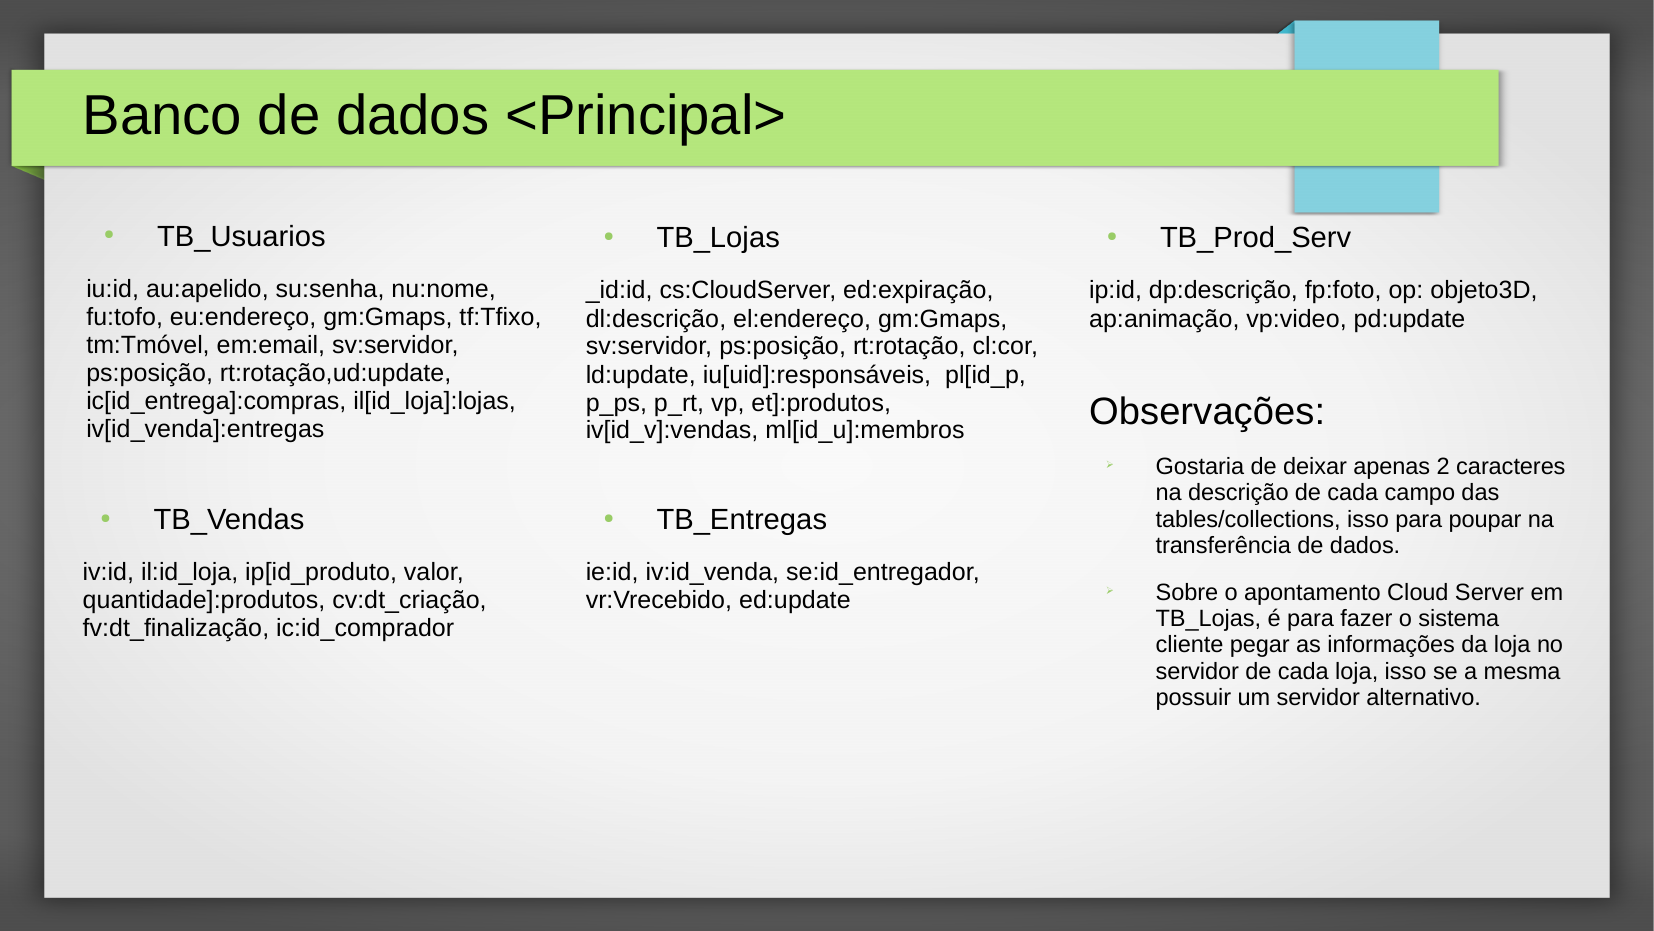

# Banco de dados <Principal>
TB_Usuarios
iu:id, au:apelido, su:senha, nu:nome, fu:tofo, eu:endereço, gm:Gmaps, tf:Tfixo, tm:Tmóvel, em:email, sv:servidor, ps:posição, rt:rotação,ud:update, ic[id_entrega]:compras, il[id_loja]:lojas, iv[id_venda]:entregas
TB_Lojas
_id:id, cs:CloudServer, ed:expiração, dl:descrição, el:endereço, gm:Gmaps, sv:servidor, ps:posição, rt:rotação, cl:cor, ld:update, iu[uid]:responsáveis, pl[id_p, p_ps, p_rt, vp, et]:produtos, iv[id_v]:vendas, ml[id_u]:membros
TB_Prod_Serv
ip:id, dp:descrição, fp:foto, op: objeto3D, ap:animação, vp:video, pd:update
Observações:
Gostaria de deixar apenas 2 caracteres na descrição de cada campo das tables/collections, isso para poupar na transferência de dados.
Sobre o apontamento Cloud Server em TB_Lojas, é para fazer o sistema cliente pegar as informações da loja no servidor de cada loja, isso se a mesma possuir um servidor alternativo.
TB_Vendas
iv:id, il:id_loja, ip[id_produto, valor, quantidade]:produtos, cv:dt_criação, fv:dt_finalização, ic:id_comprador
TB_Entregas
ie:id, iv:id_venda, se:id_entregador, vr:Vrecebido, ed:update